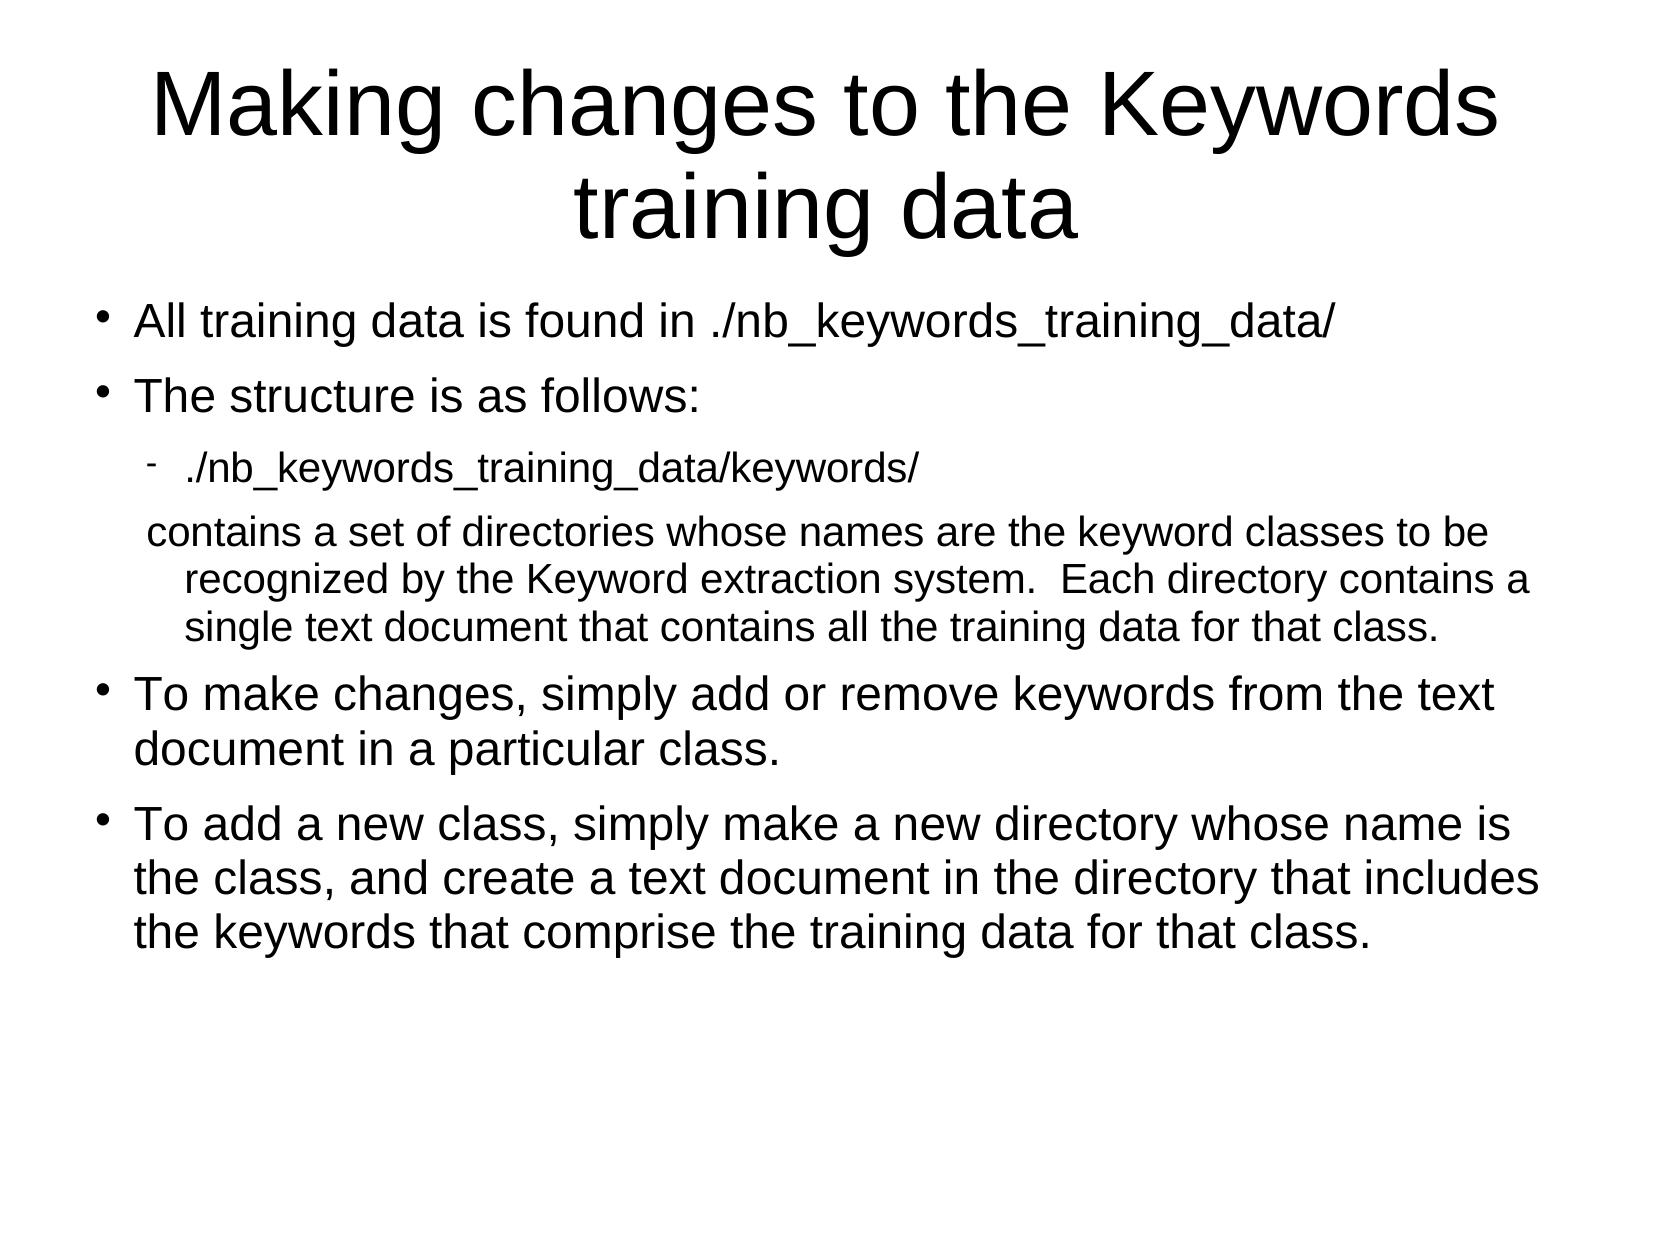

# Making changes to the Keywords training data
All training data is found in ./nb_keywords_training_data/
The structure is as follows:
./nb_keywords_training_data/keywords/
contains a set of directories whose names are the keyword classes to be recognized by the Keyword extraction system. Each directory contains a single text document that contains all the training data for that class.
To make changes, simply add or remove keywords from the text document in a particular class.
To add a new class, simply make a new directory whose name is the class, and create a text document in the directory that includes the keywords that comprise the training data for that class.